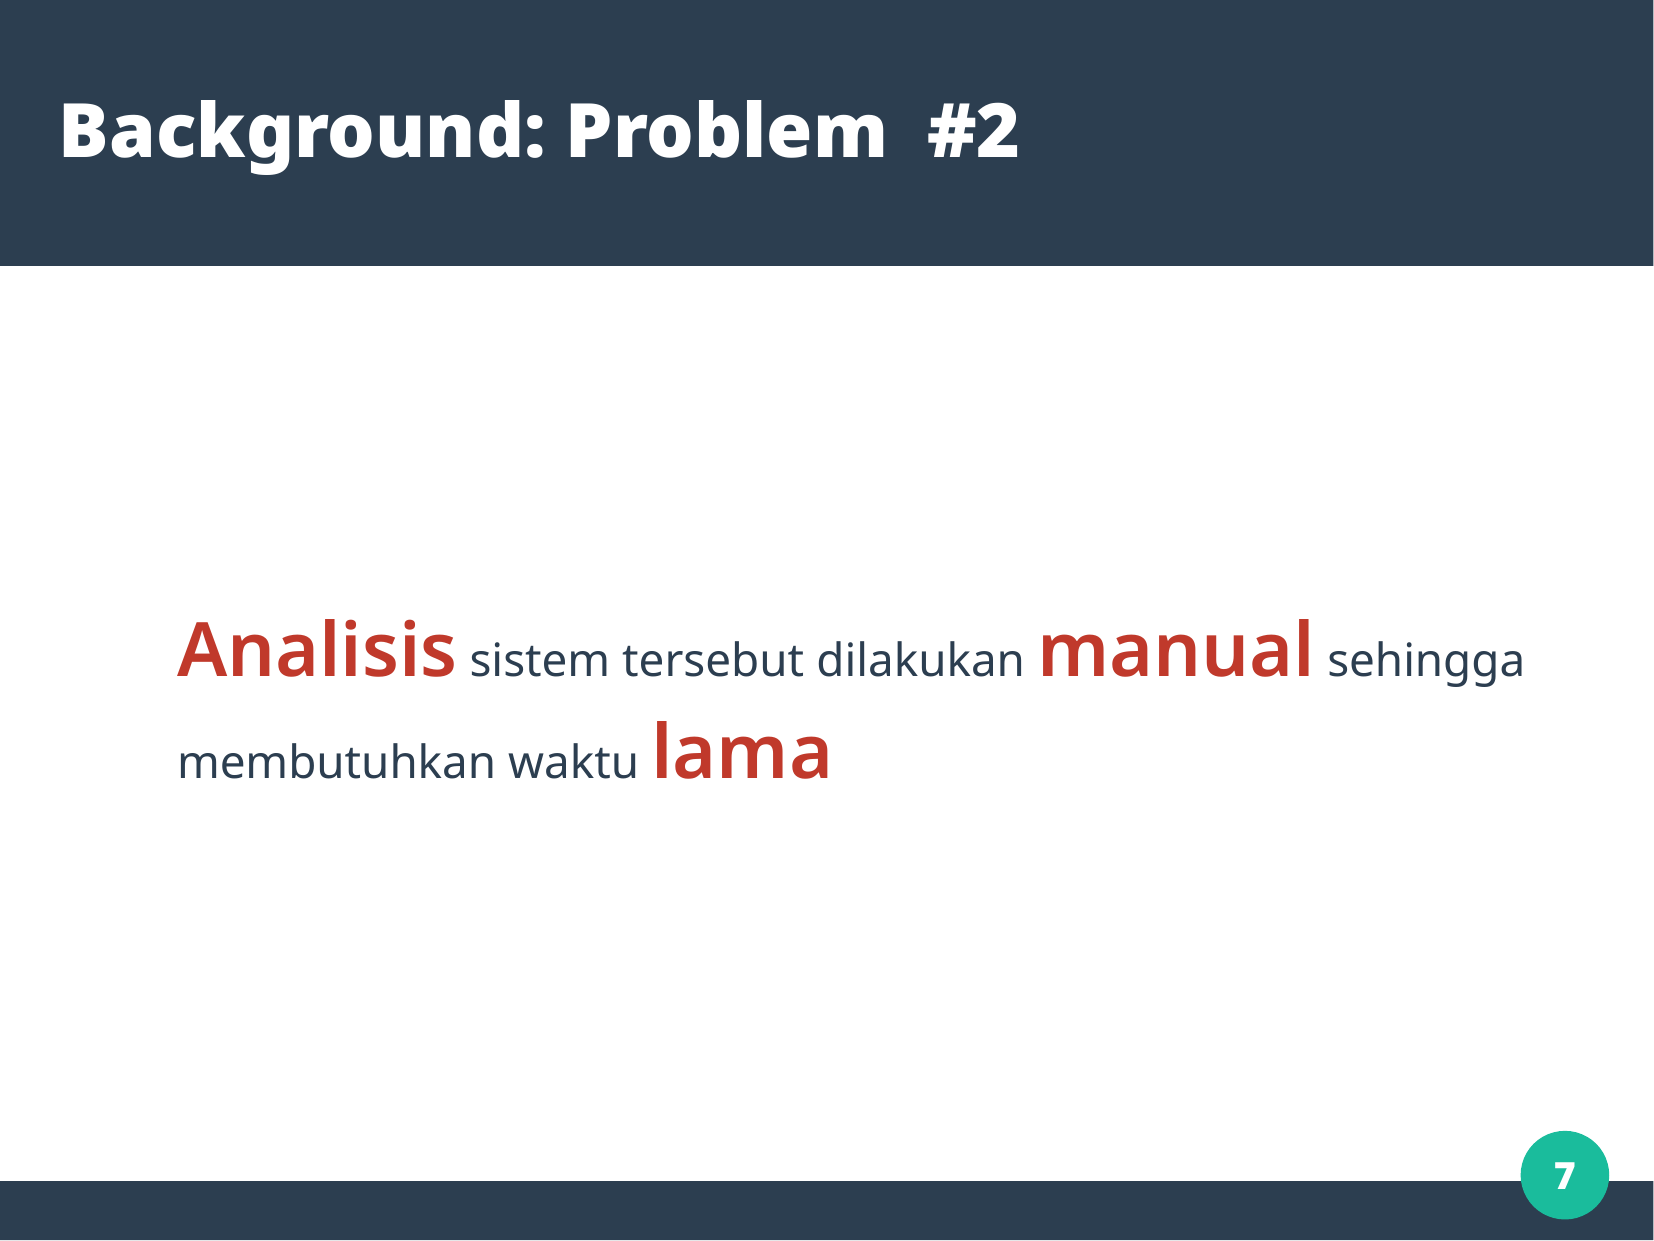

# Background: Problem #2
Analisis sistem tersebut dilakukan manual sehingga membutuhkan waktu lama
7